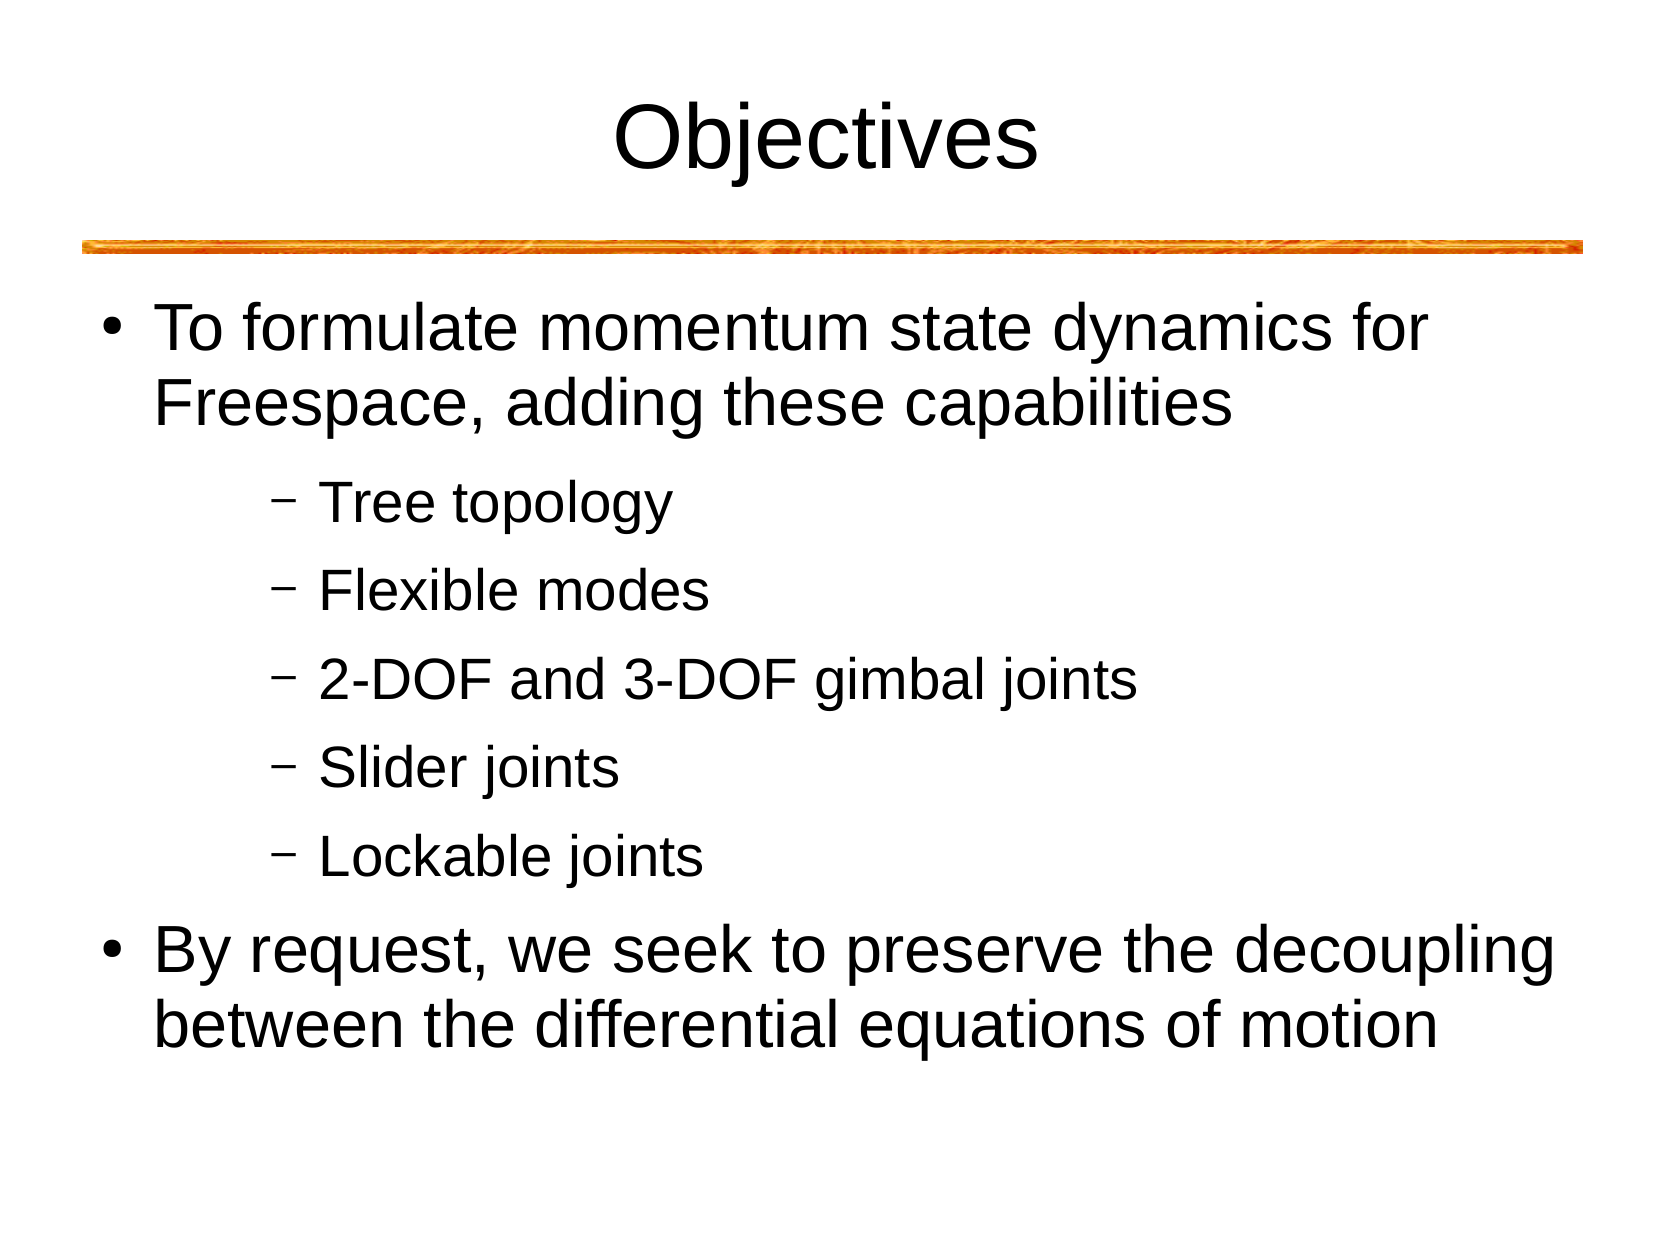

# Objectives
To formulate momentum state dynamics for Freespace, adding these capabilities
Tree topology
Flexible modes
2-DOF and 3-DOF gimbal joints
Slider joints
Lockable joints
By request, we seek to preserve the decoupling between the differential equations of motion